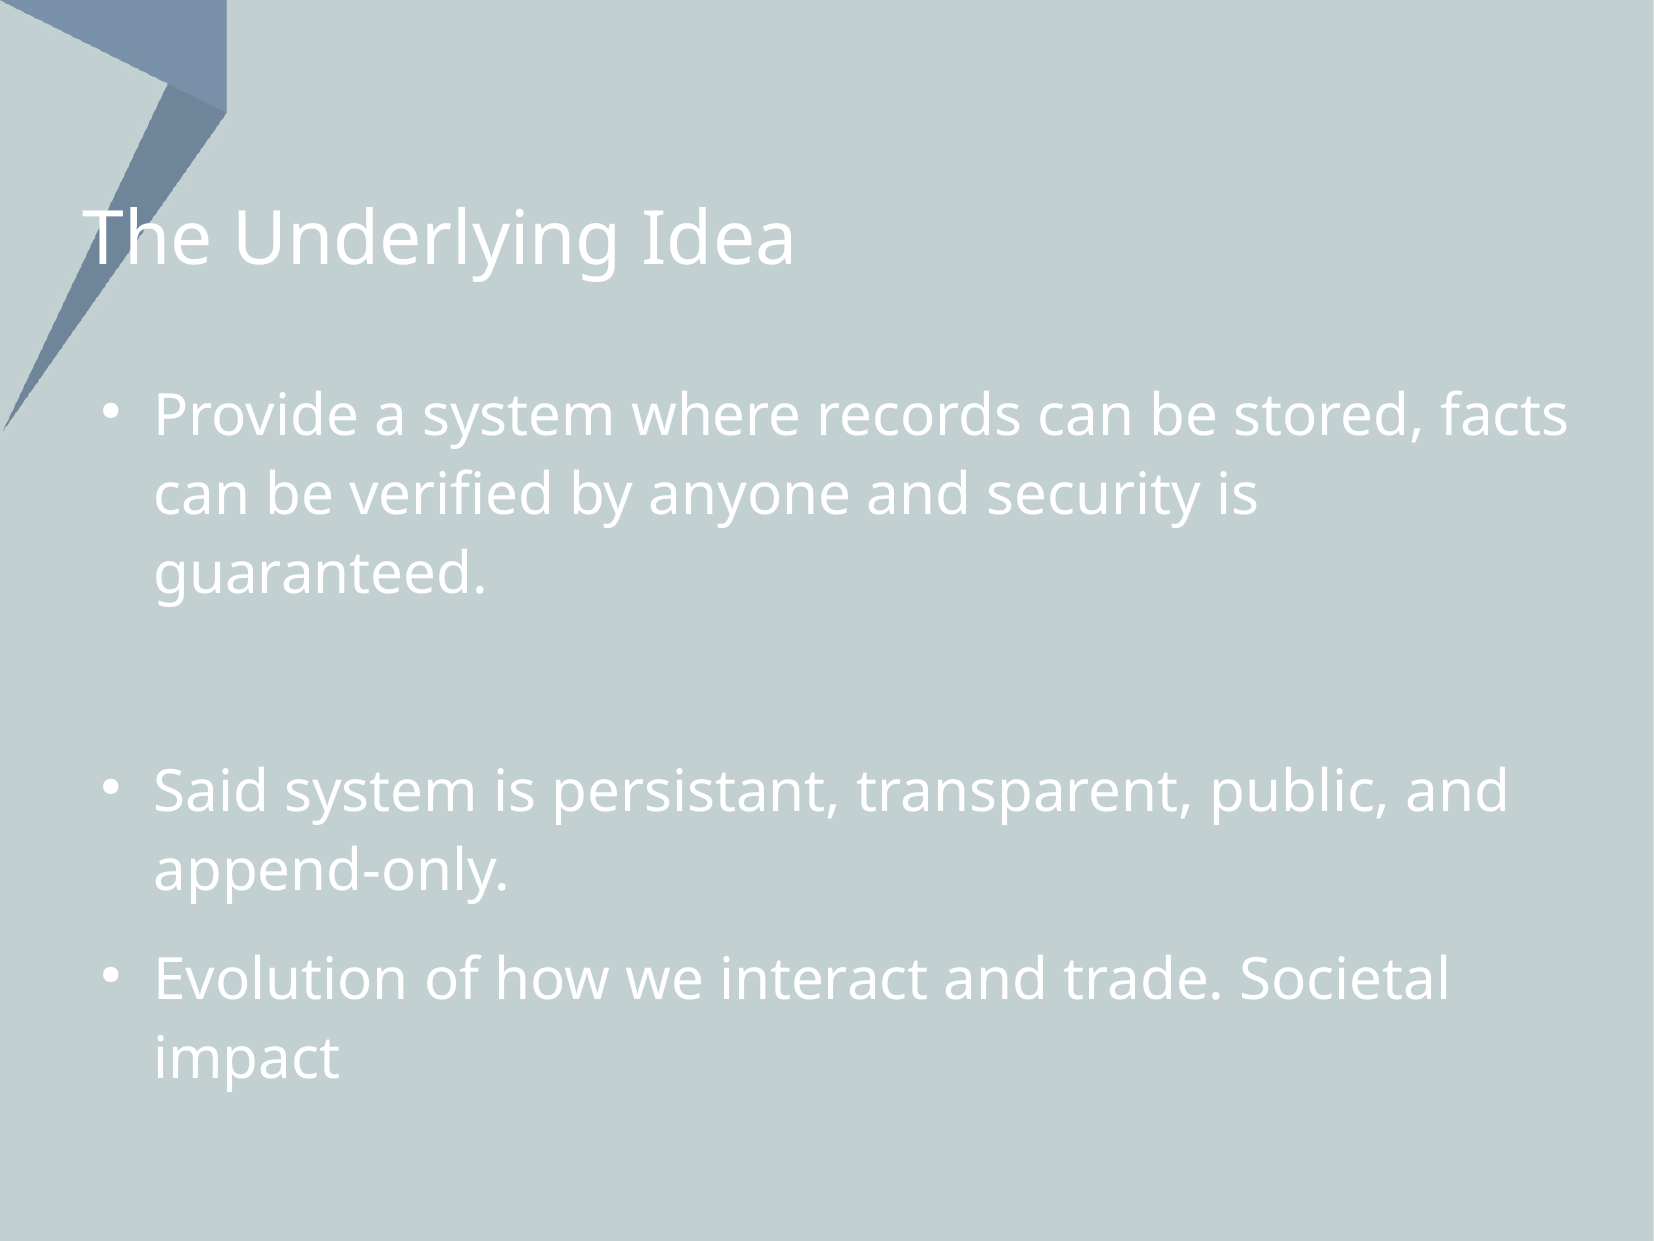

# The Underlying Idea
Provide a system where records can be stored, facts can be verified by anyone and security is guaranteed.
Said system is persistant, transparent, public, and append-only.
Evolution of how we interact and trade. Societal impact